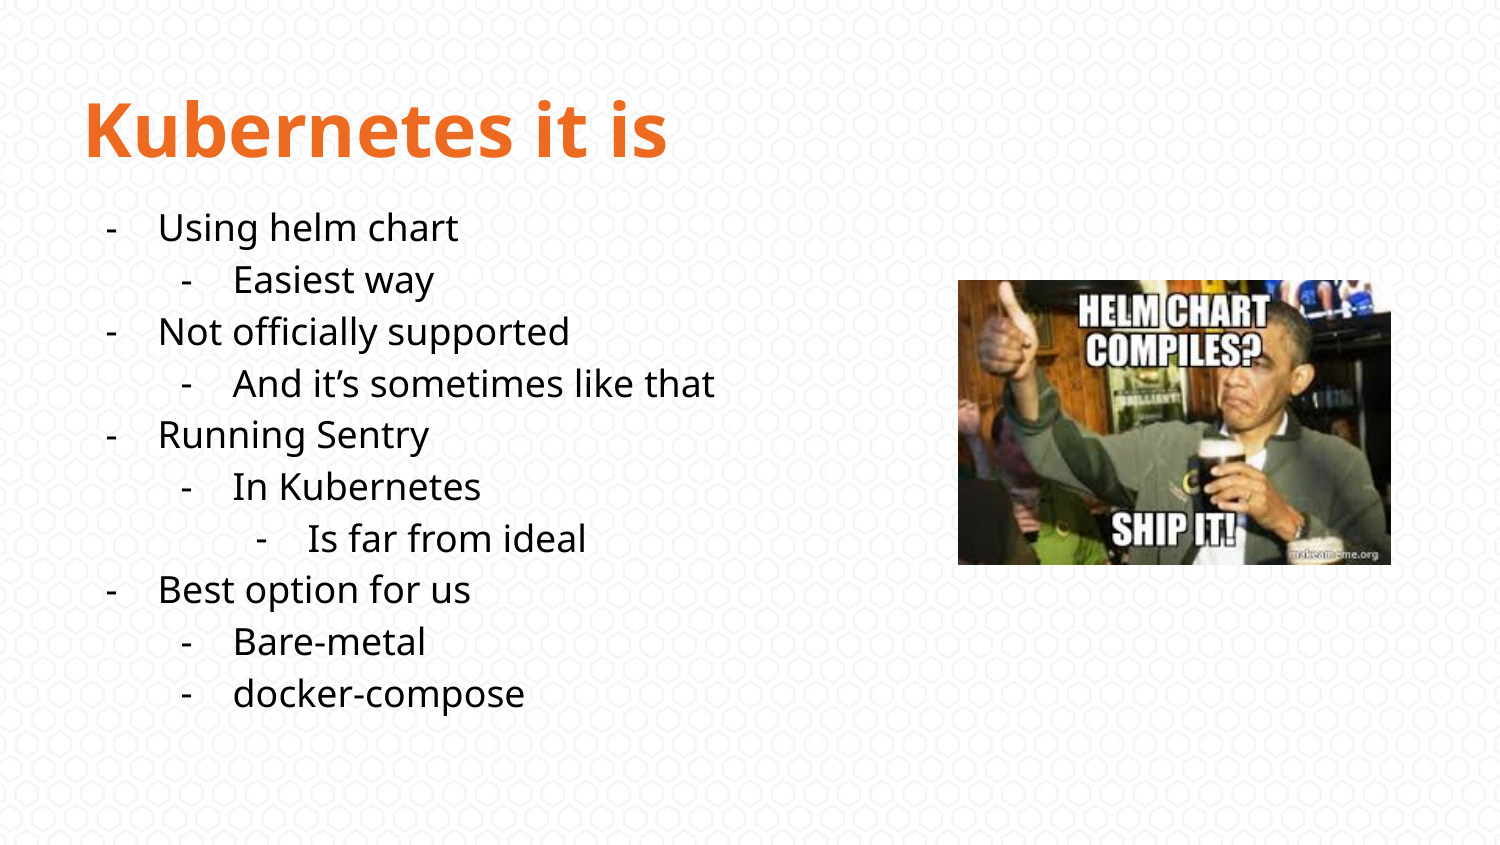

Kubernetes it is
# Using helm chart
Easiest way
Not officially supported
And it’s sometimes like that
Running Sentry
In Kubernetes
Is far from ideal
Best option for us
Bare-metal
docker-compose